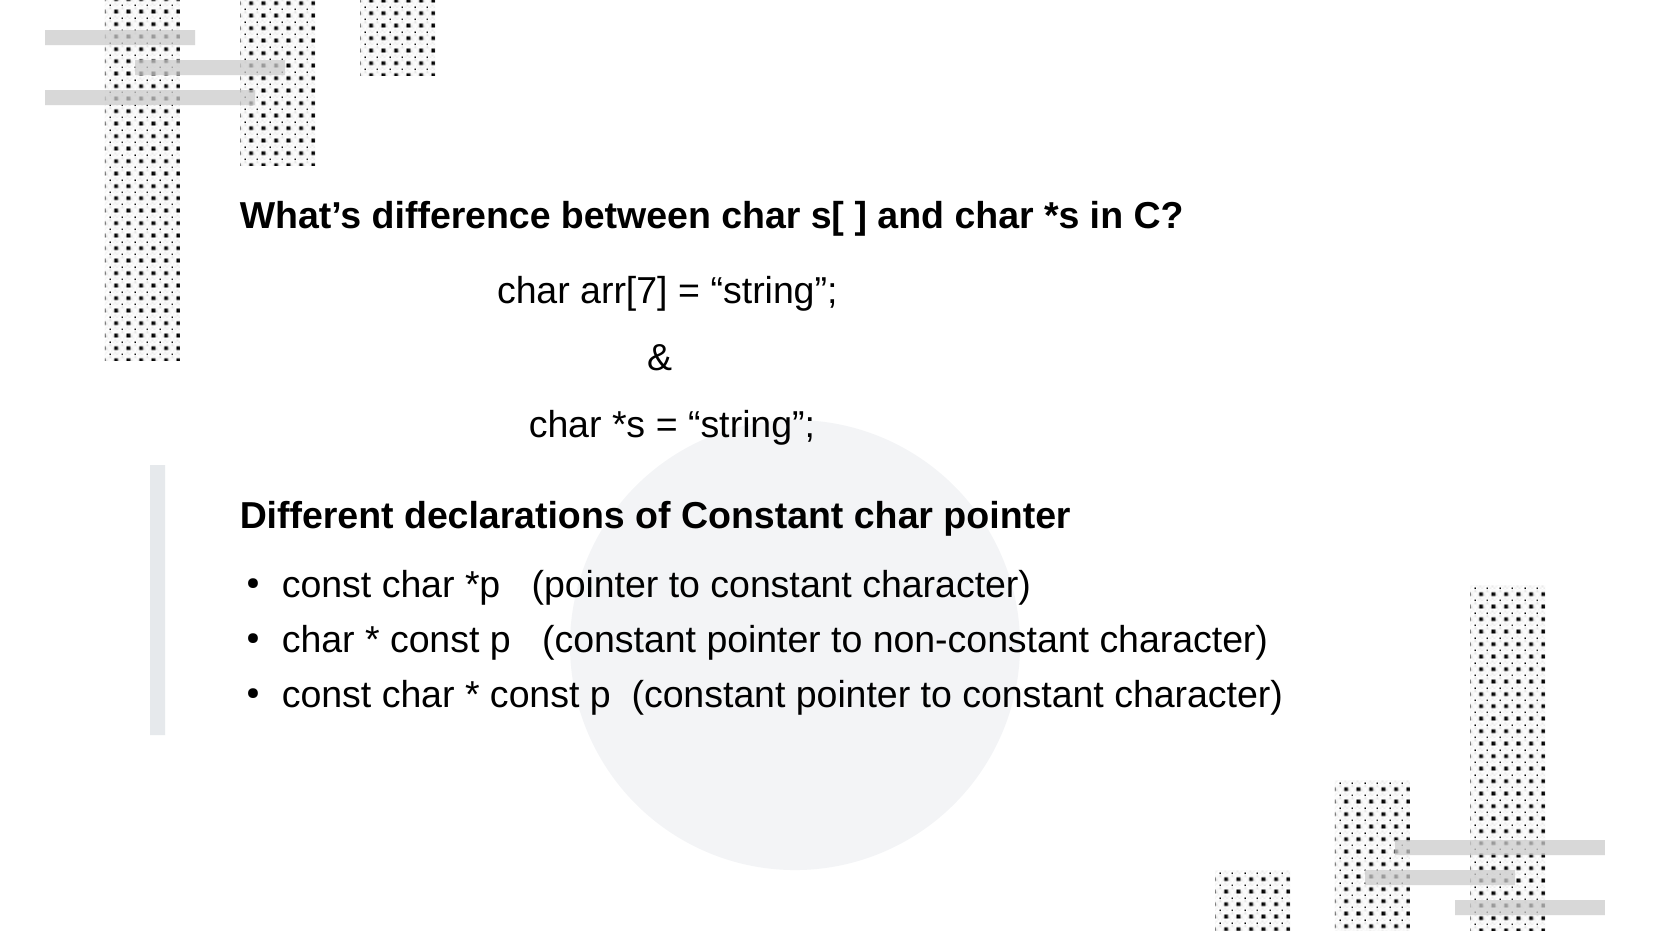

What’s difference between char s[ ] and char *s in C?
char arr[7] = “string”;
		&
 char *s = “string”;
Different declarations of Constant char pointer
const char *p (pointer to constant character)
char * const p (constant pointer to non-constant character)
const char * const p (constant pointer to constant character)